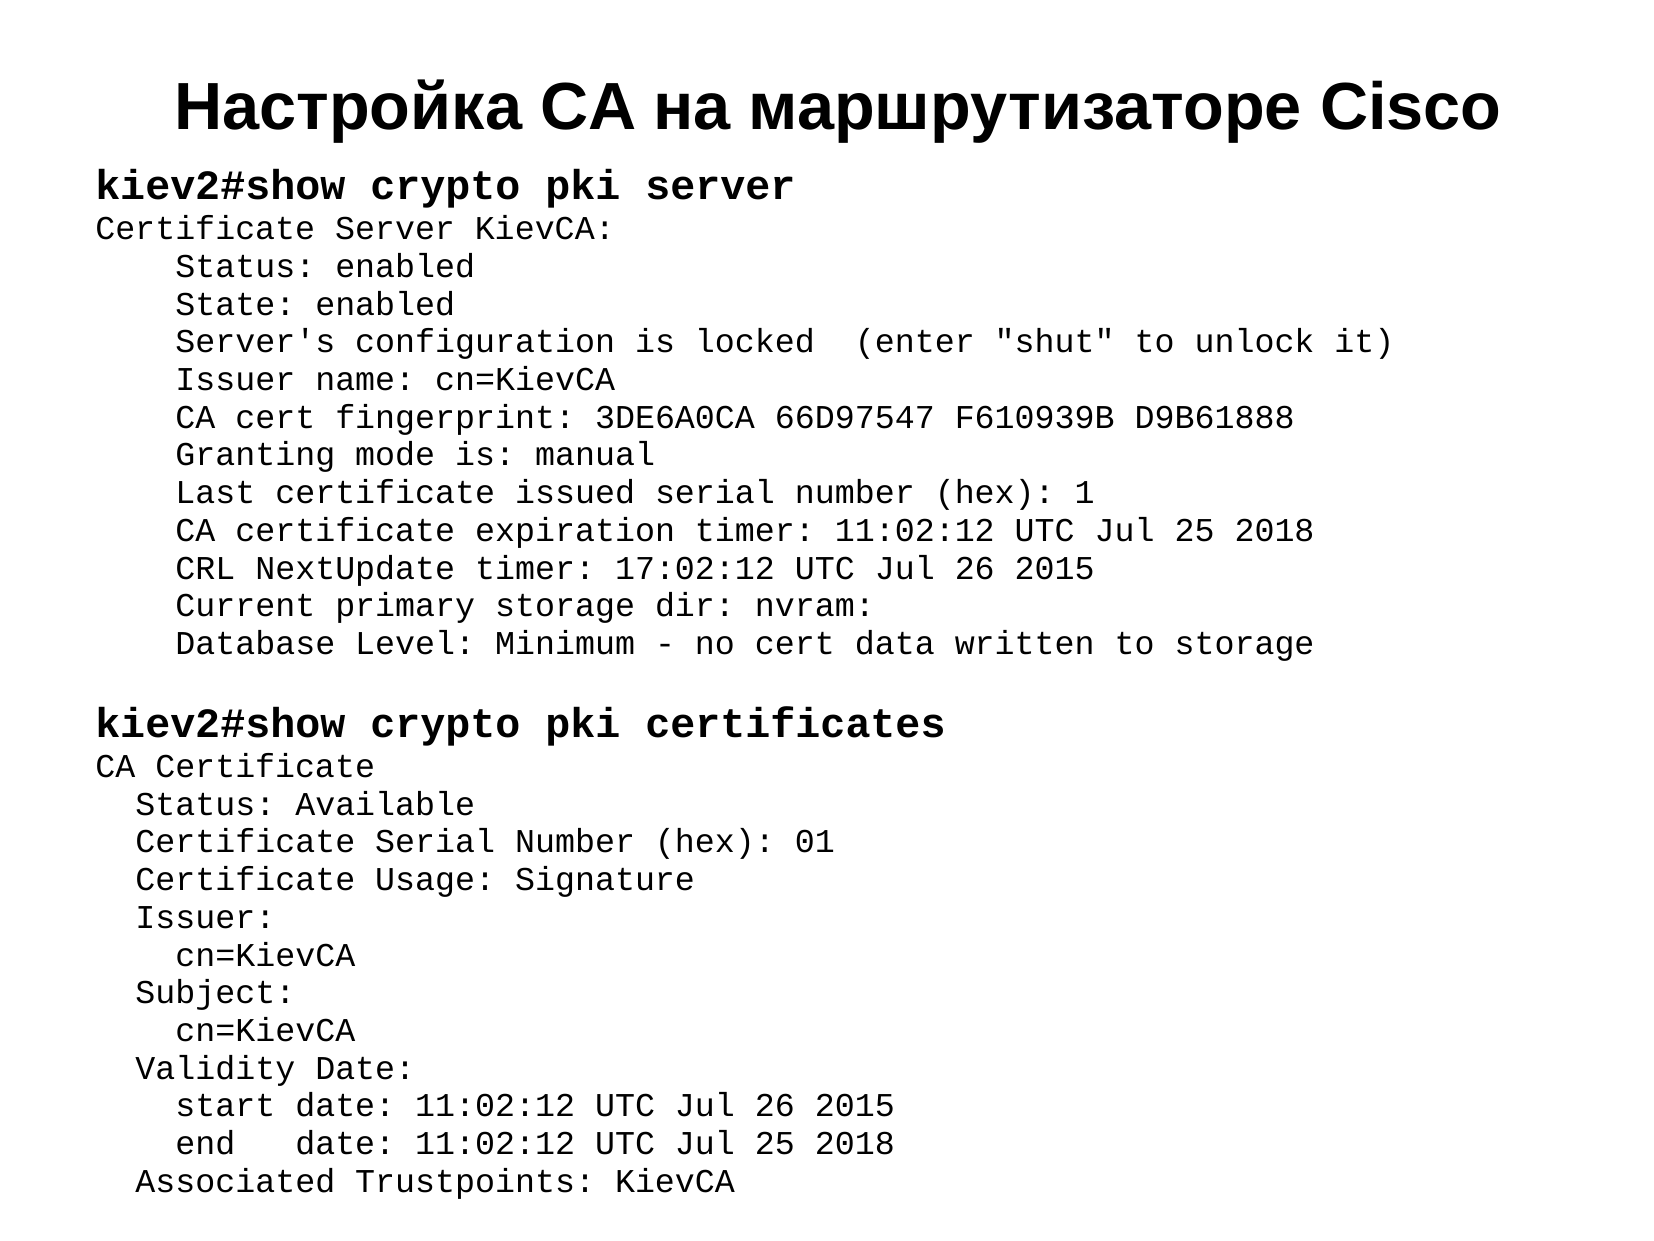

Настройка CA на маршрутизаторе Cisco
# kiev2#show crypto pki server
Certificate Server KievCA:
 Status: enabled
 State: enabled
 Server's configuration is locked (enter "shut" to unlock it)
 Issuer name: cn=KievCA
 CA cert fingerprint: 3DE6A0CA 66D97547 F610939B D9B61888
 Granting mode is: manual
 Last certificate issued serial number (hex): 1
 CA certificate expiration timer: 11:02:12 UTC Jul 25 2018
 CRL NextUpdate timer: 17:02:12 UTC Jul 26 2015
 Current primary storage dir: nvram:
 Database Level: Minimum - no cert data written to storage
kiev2#show crypto pki certificates
CA Certificate
 Status: Available
 Certificate Serial Number (hex): 01
 Certificate Usage: Signature
 Issuer:
 cn=KievCA
 Subject:
 cn=KievCA
 Validity Date:
 start date: 11:02:12 UTC Jul 26 2015
 end date: 11:02:12 UTC Jul 25 2018
 Associated Trustpoints: KievCA